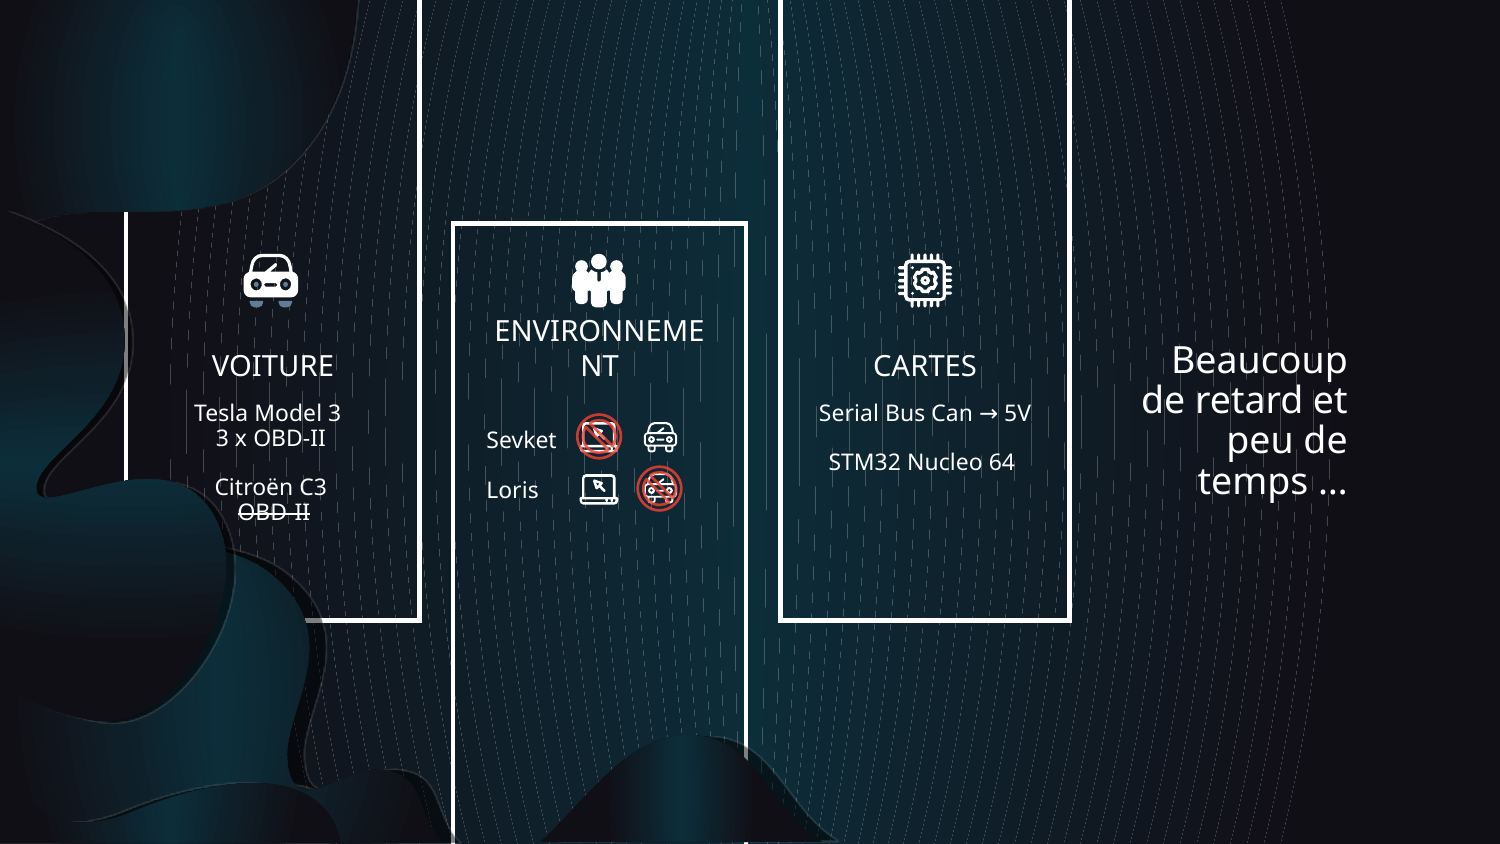

# Beaucoup de retard et peu de temps …
VOITURE
ENVIRONNEMENT
CARTES
Tesla Model 3
3 x OBD-II
Citroën C3
 OBD-II
Sevket
Loris
Serial Bus Can → 5V
STM32 Nucleo 64